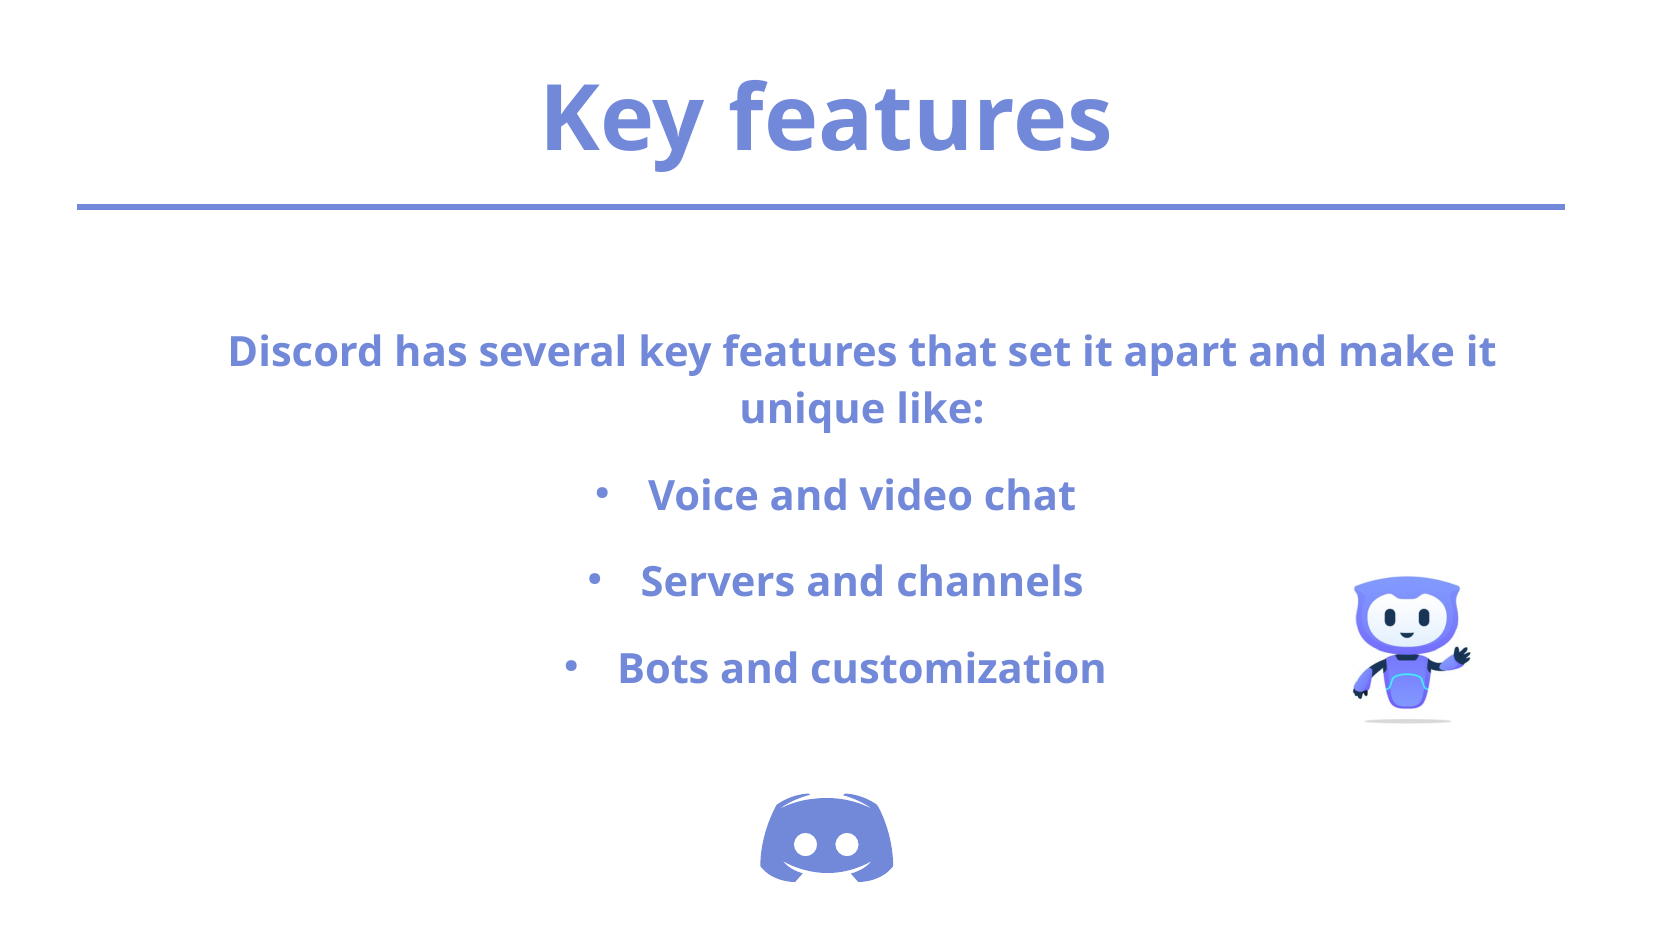

# Key features
Discord has several key features that set it apart and make it unique like:
Voice and video chat
Servers and channels
Bots and customization